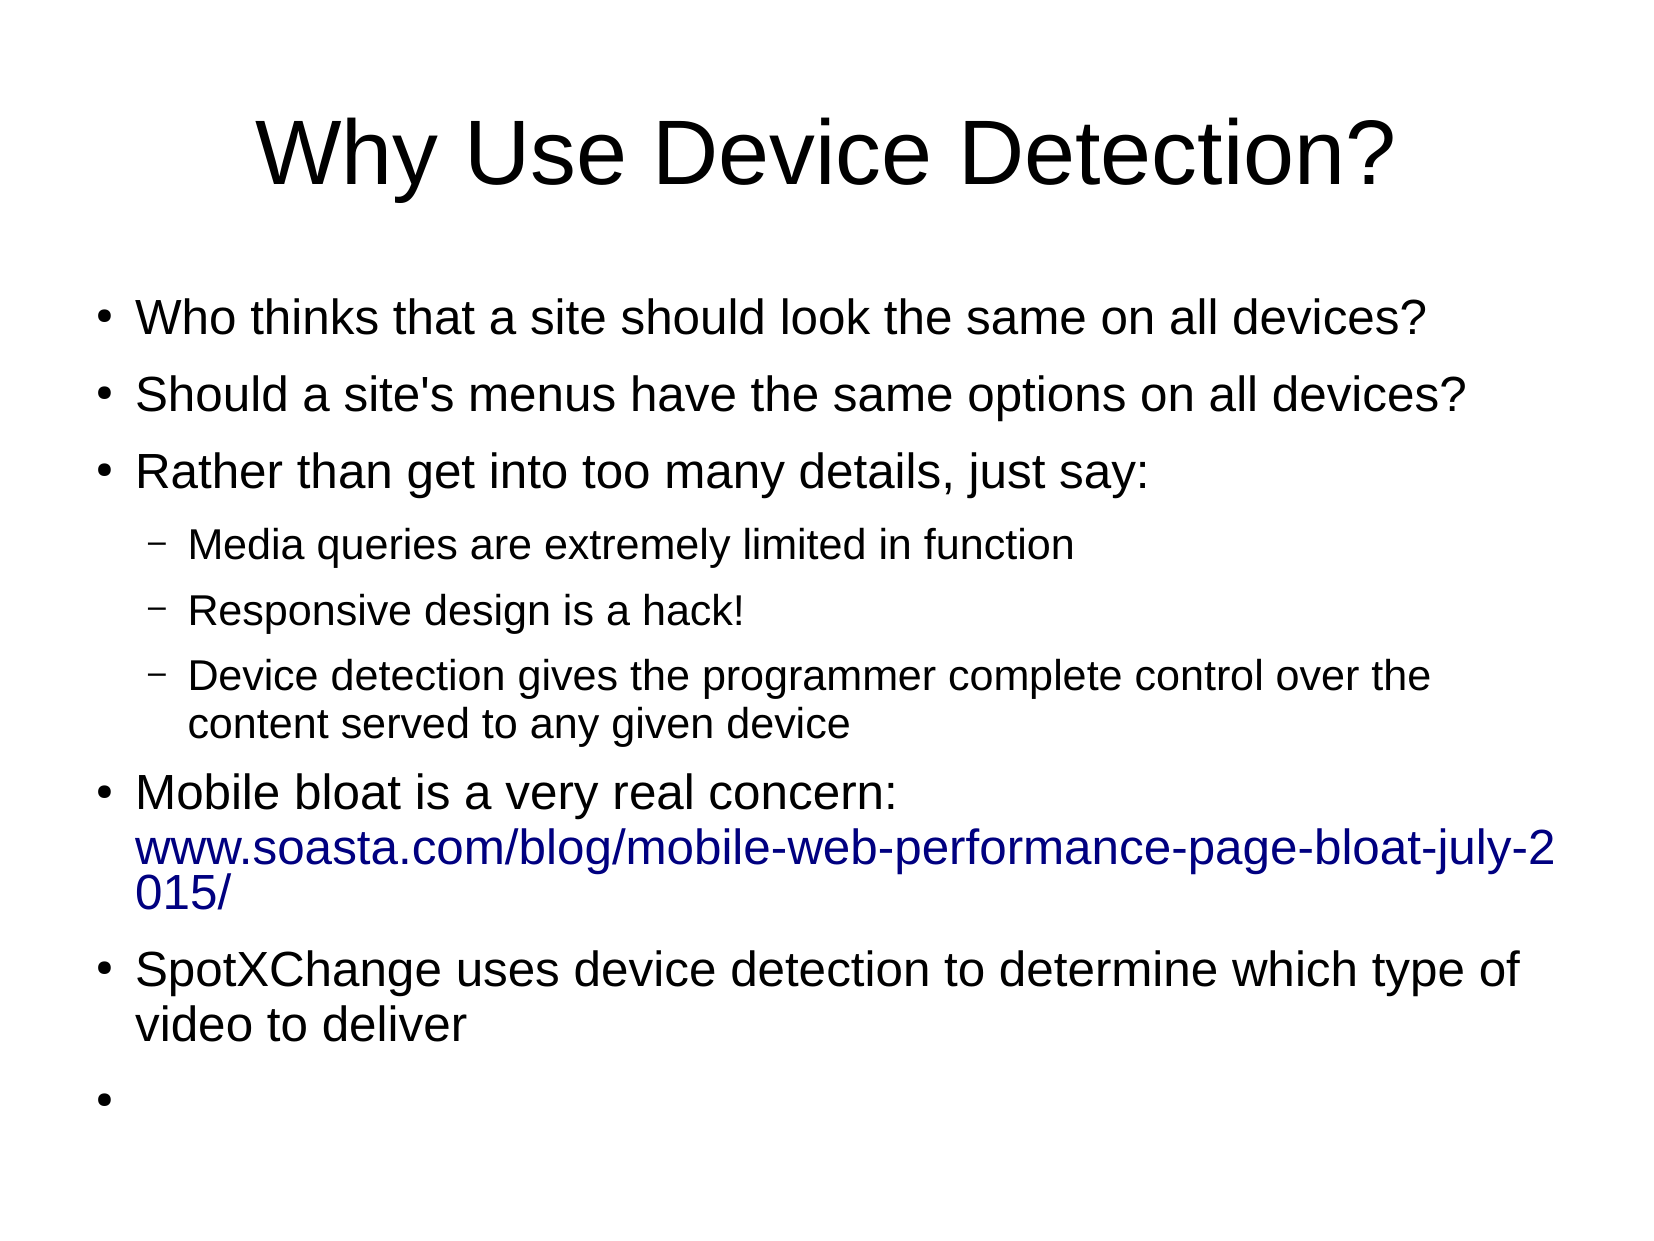

# Why Use Device Detection?
Who thinks that a site should look the same on all devices?
Should a site's menus have the same options on all devices?
Rather than get into too many details, just say:
Media queries are extremely limited in function
Responsive design is a hack!
Device detection gives the programmer complete control over the content served to any given device
Mobile bloat is a very real concern: www.soasta.com/blog/mobile-web-performance-page-bloat-july-2015/
SpotXChange uses device detection to determine which type of video to deliver